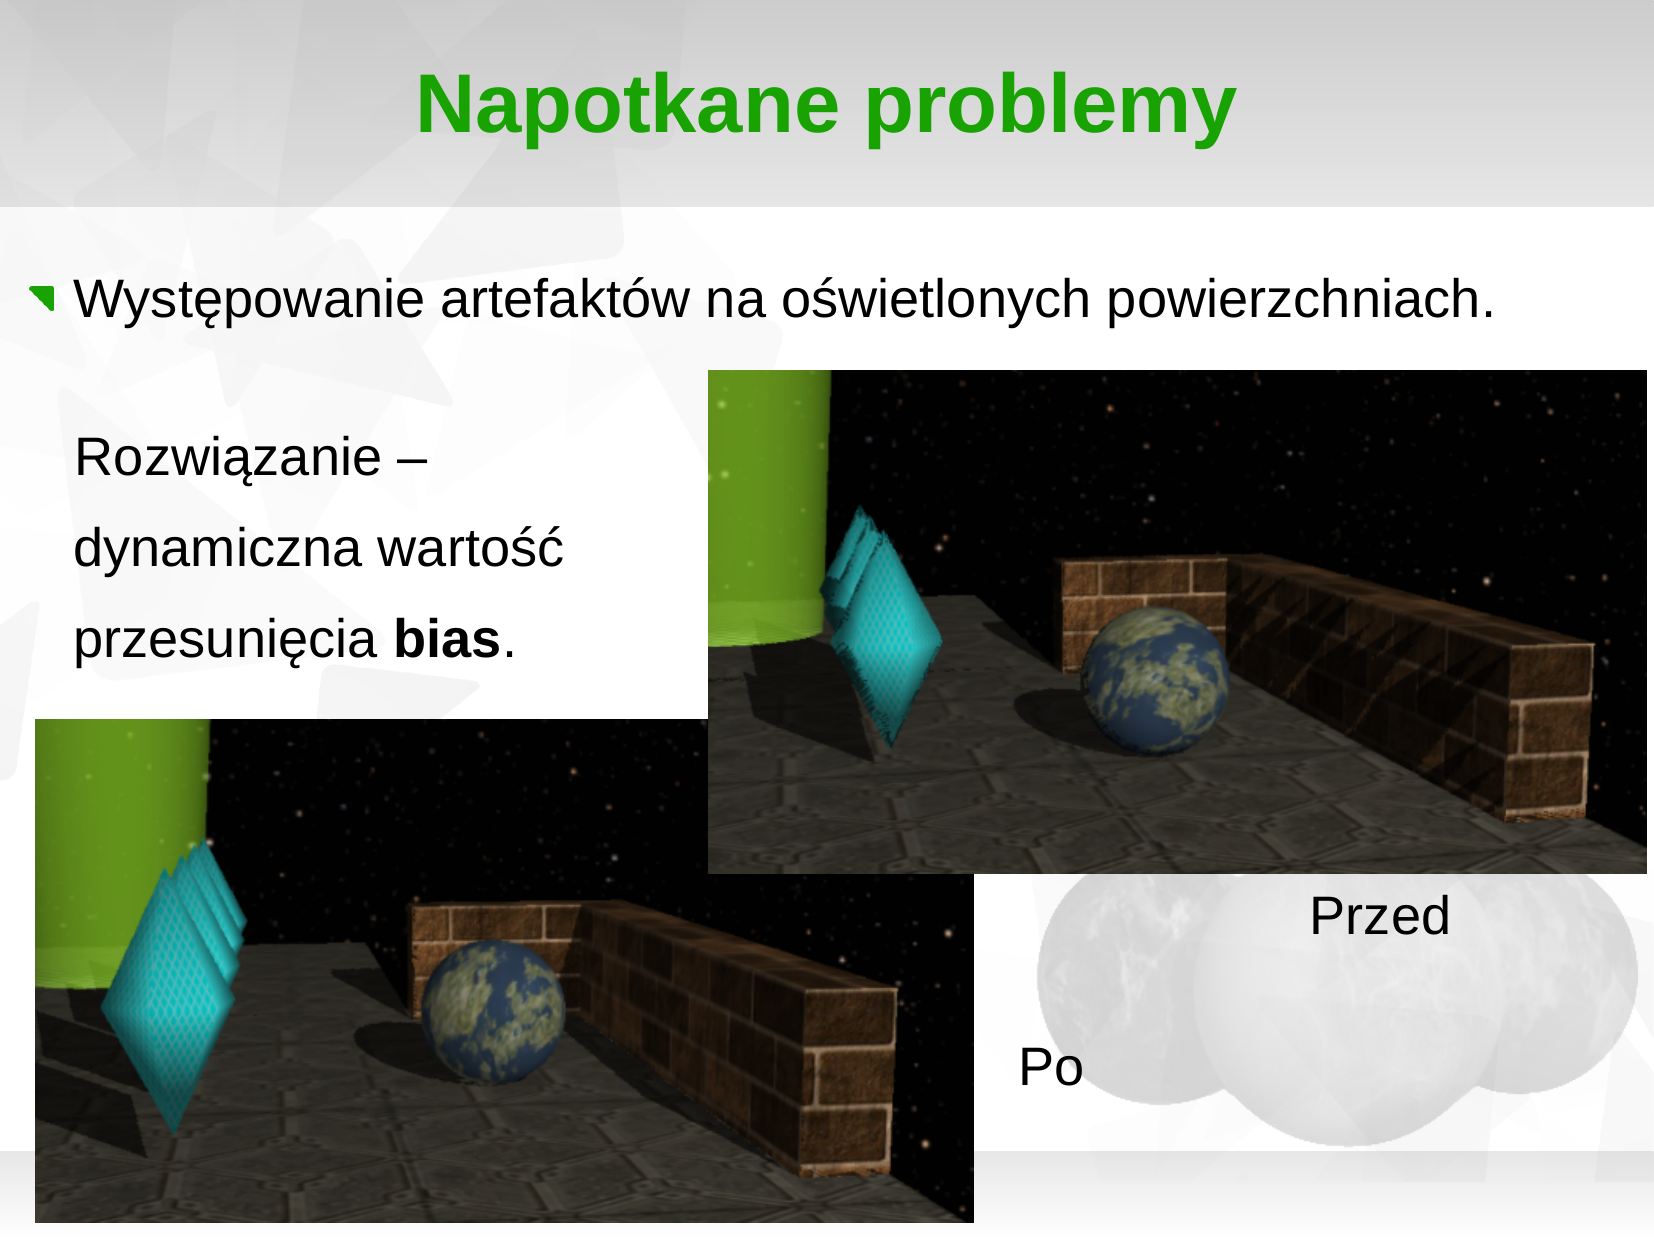

# Napotkane problemy
Występowanie artefaktów na oświetlonych powierzchniach.
Rozwiązanie – dynamiczna wartość przesunięcia bias.
Przed
Po